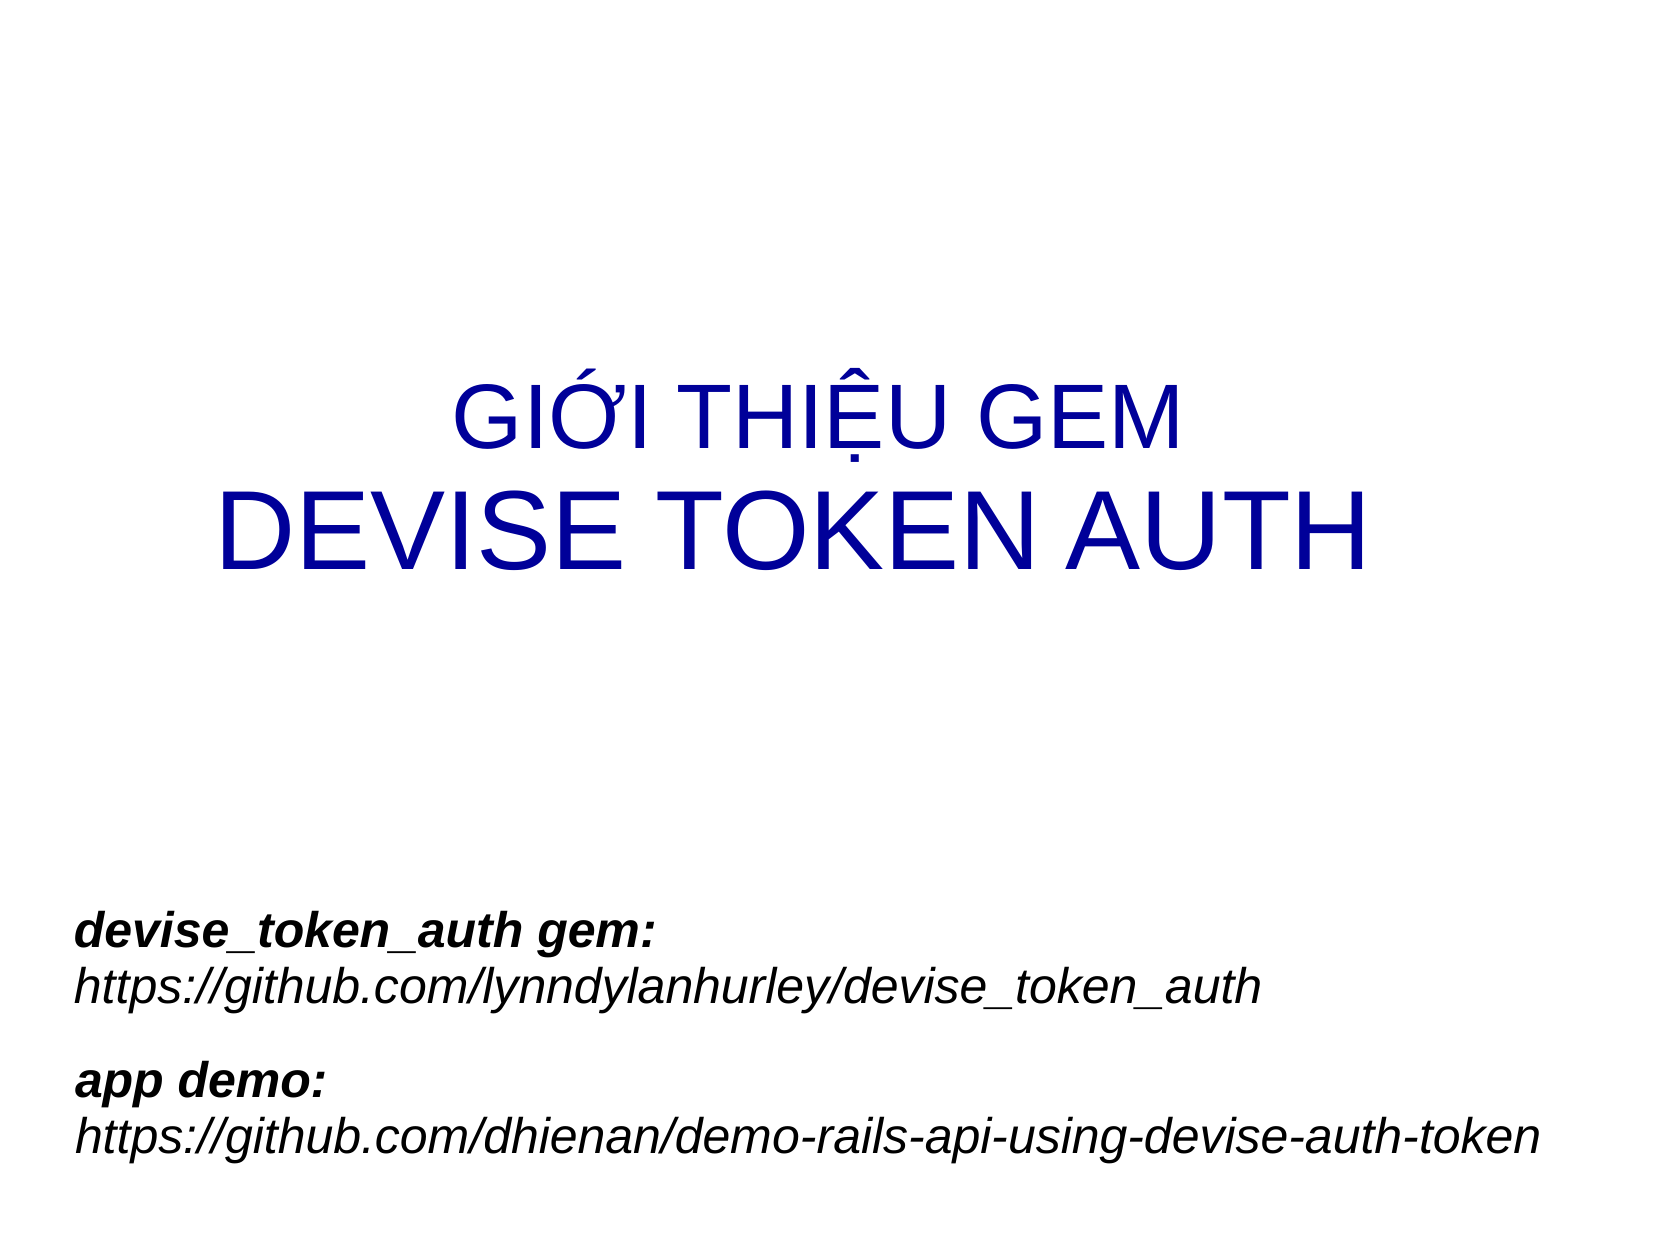

# GIỚI THIỆU GEM DEVISE TOKEN AUTH
devise_token_auth gem:	https://github.com/lynndylanhurley/devise_token_auth
app demo:
https://github.com/dhienan/demo-rails-api-using-devise-auth-token